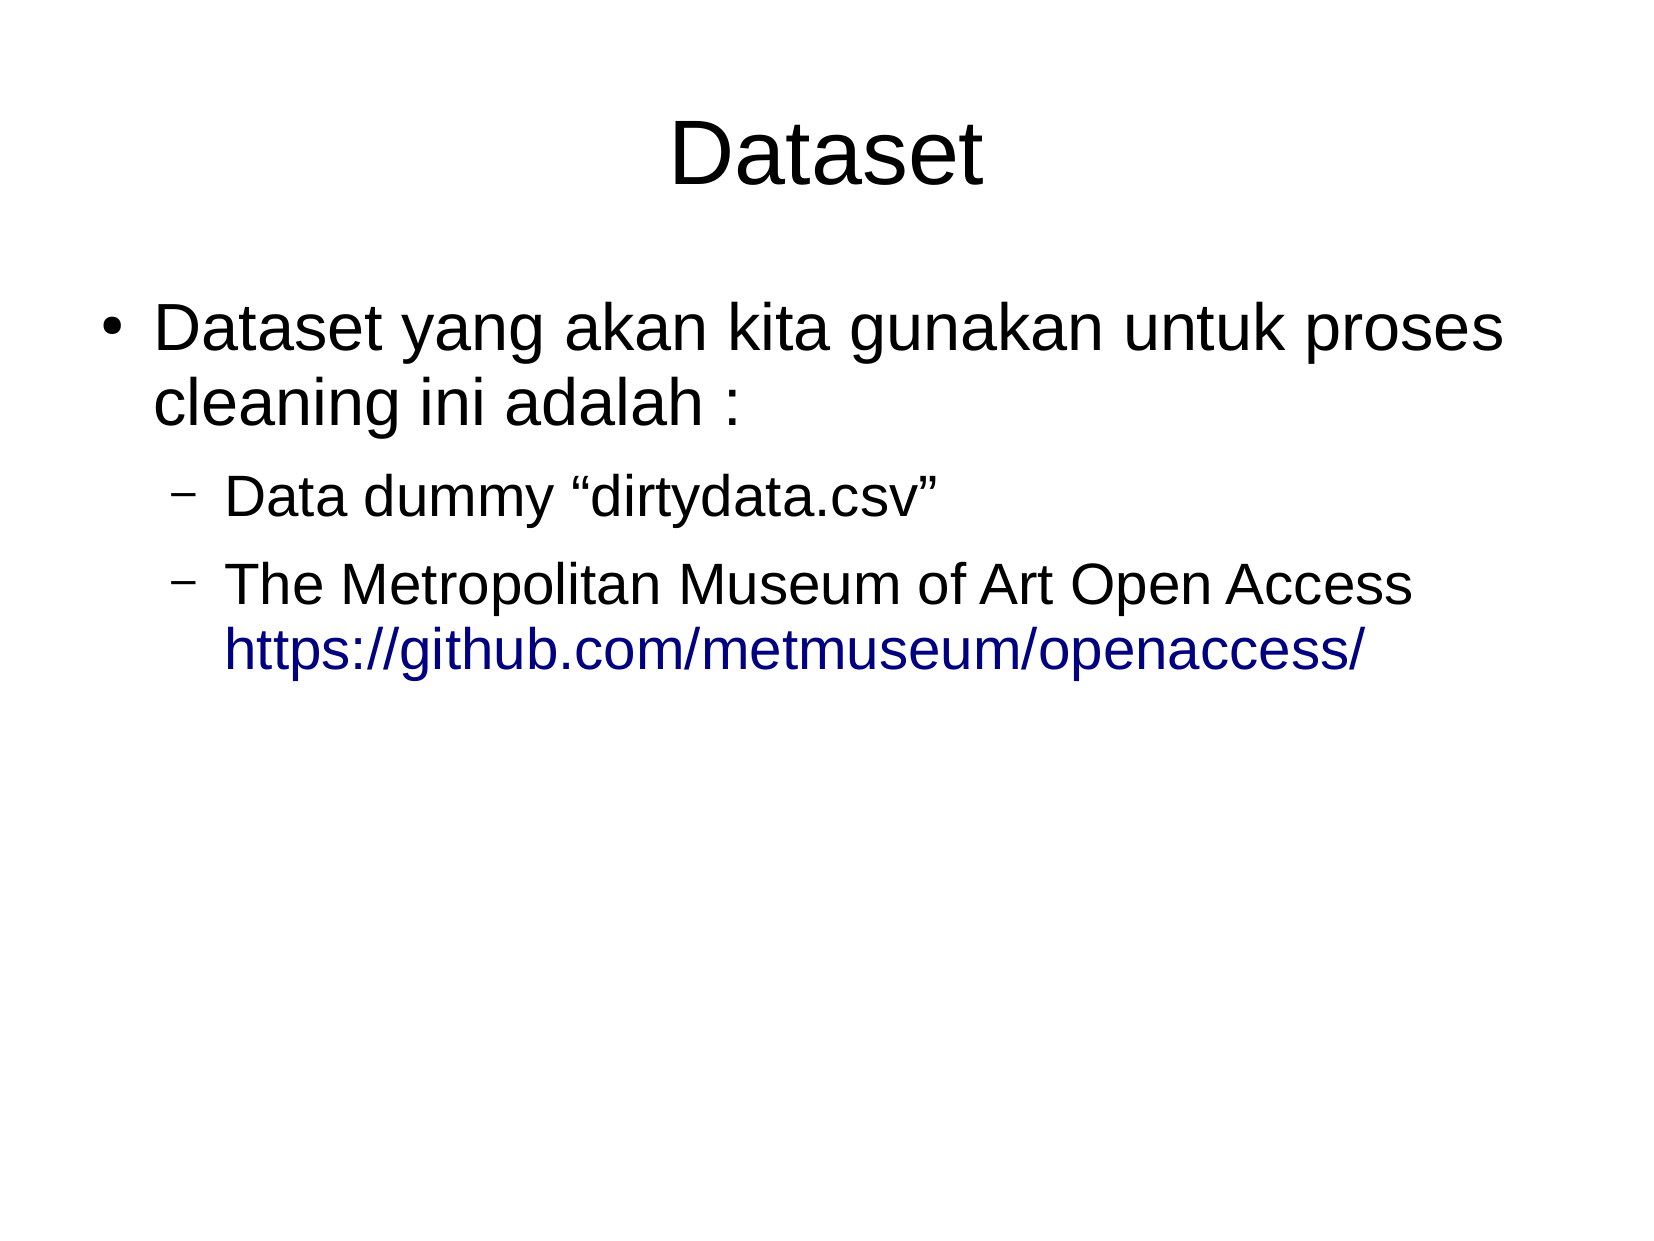

# Dataset
Dataset yang akan kita gunakan untuk proses cleaning ini adalah :
Data dummy “dirtydata.csv”
The Metropolitan Museum of Art Open Access
https://github.com/metmuseum/openaccess/